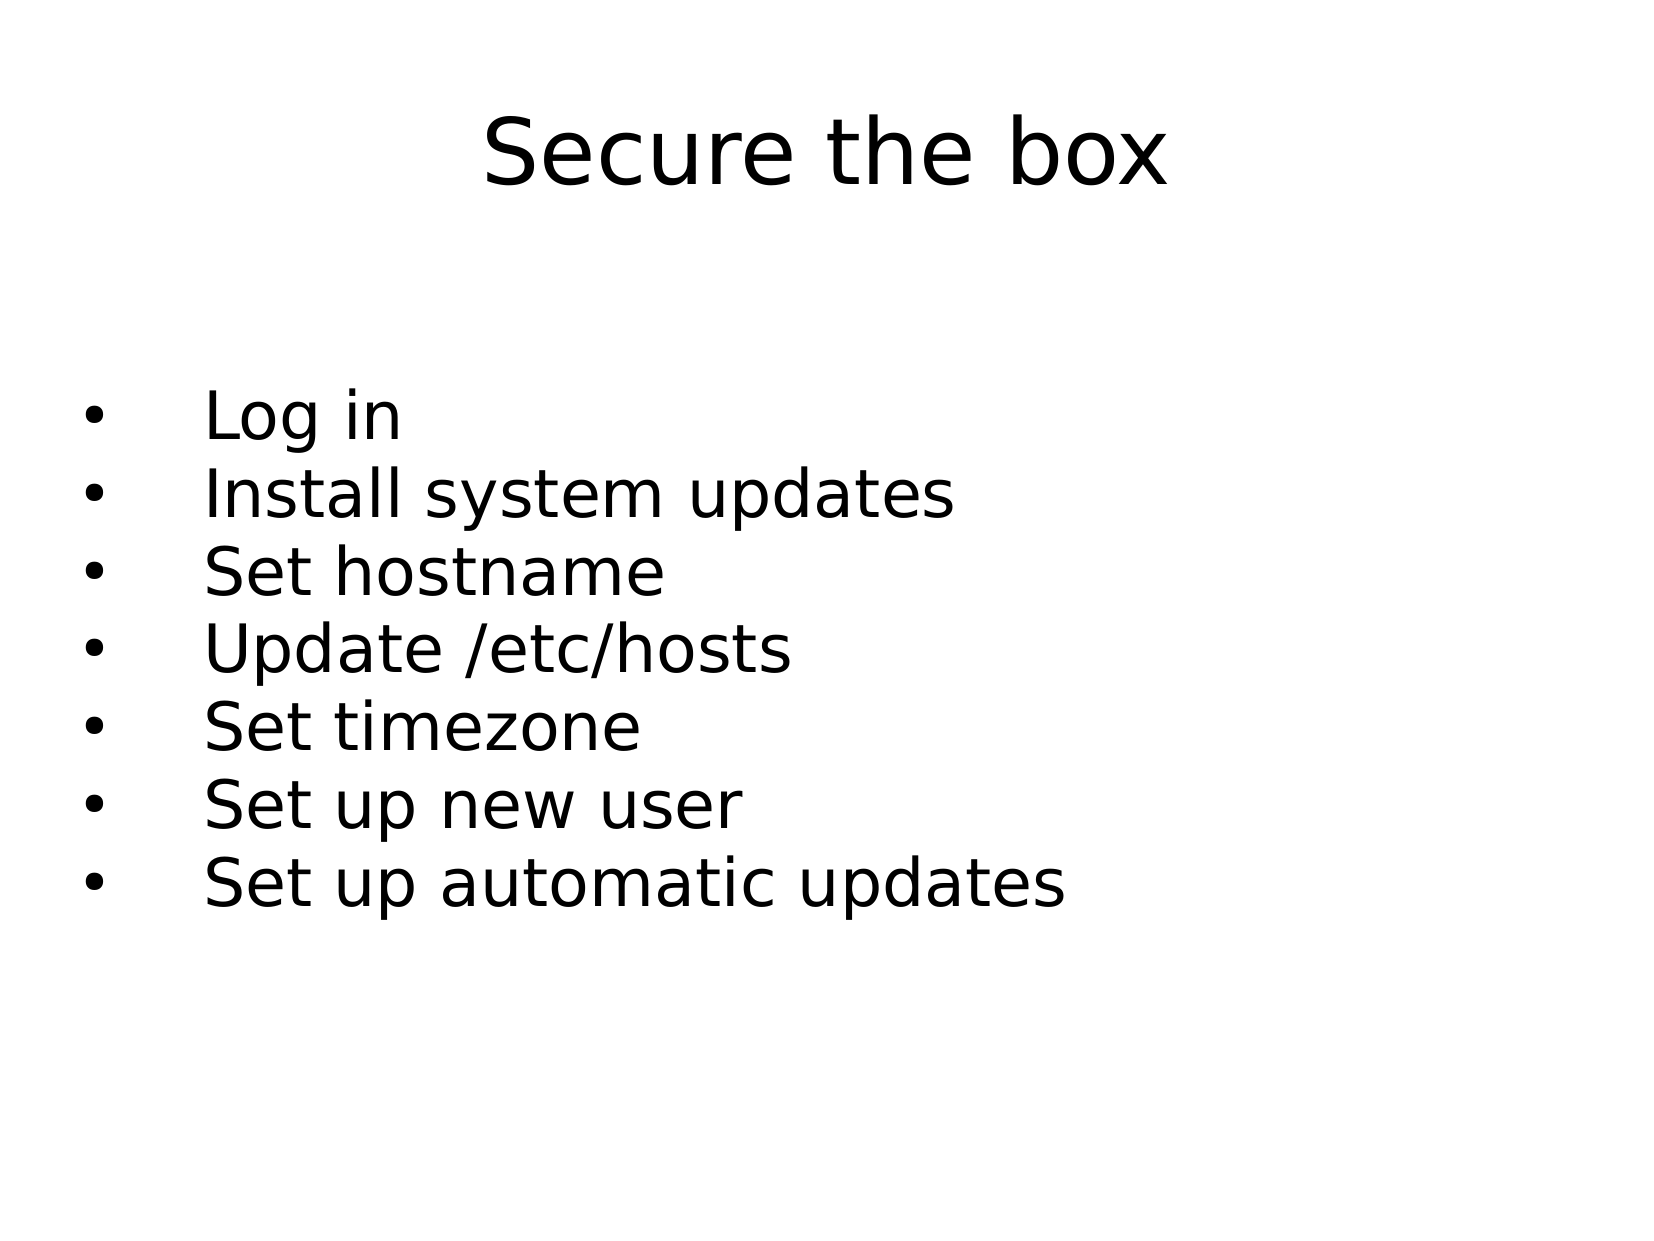

# Secure the box
 Log in
 Install system updates
 Set hostname
 Update /etc/hosts
 Set timezone
 Set up new user
 Set up automatic updates